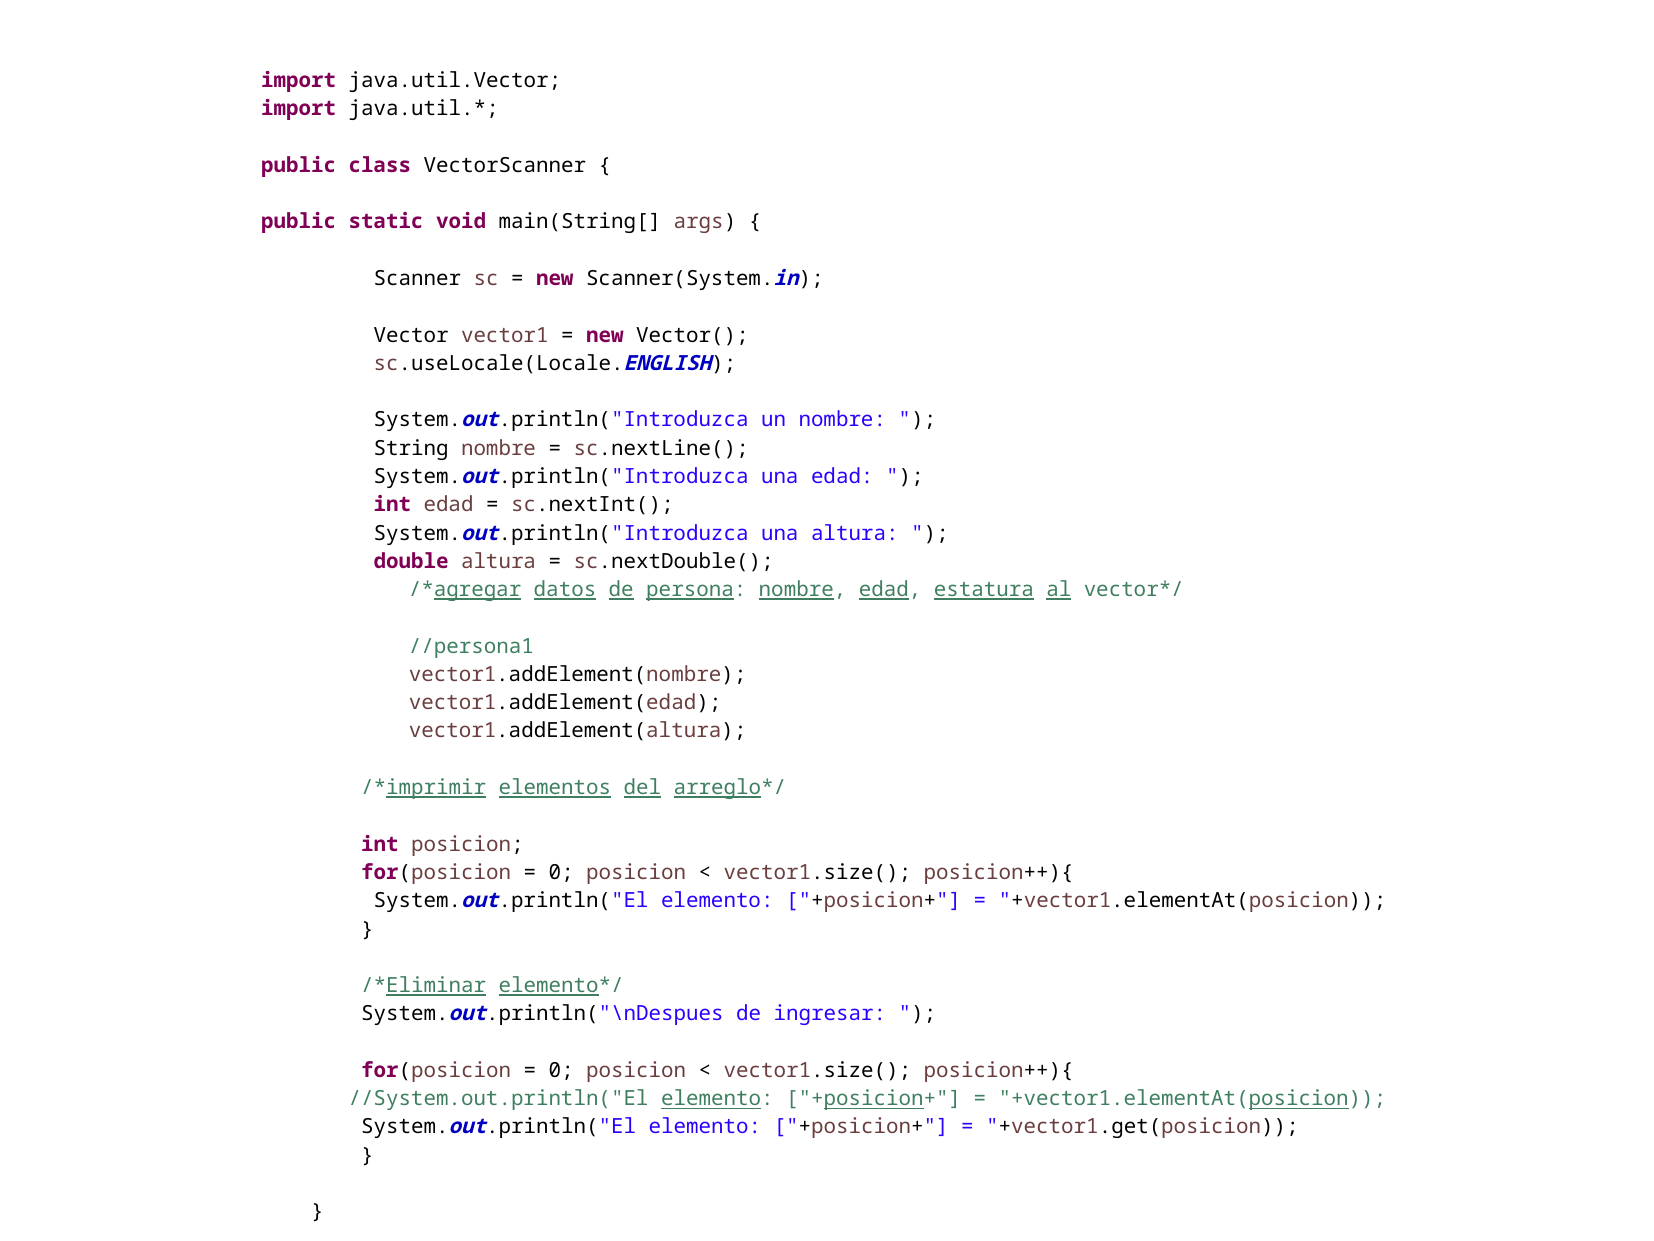

import java.util.Vector;
import java.util.*;
public class VectorScanner {
public static void main(String[] args) {
 Scanner sc = new Scanner(System.in);
 Vector vector1 = new Vector();
 sc.useLocale(Locale.ENGLISH);
 System.out.println("Introduzca un nombre: ");
 String nombre = sc.nextLine();
 System.out.println("Introduzca una edad: ");
 int edad = sc.nextInt();
 System.out.println("Introduzca una altura: ");
 double altura = sc.nextDouble();
 		/*agregar datos de persona: nombre, edad, estatura al vector*/
 		//persona1
 		vector1.addElement(nombre);
 		vector1.addElement(edad);
 		vector1.addElement(altura);
 /*imprimir elementos del arreglo*/
 int posicion;
 for(posicion = 0; posicion < vector1.size(); posicion++){
 System.out.println("El elemento: ["+posicion+"] = "+vector1.elementAt(posicion));
 }
 /*Eliminar elemento*/
 System.out.println("\nDespues de ingresar: ");
 for(posicion = 0; posicion < vector1.size(); posicion++){
 //System.out.println("El elemento: ["+posicion+"] = "+vector1.elementAt(posicion));
 System.out.println("El elemento: ["+posicion+"] = "+vector1.get(posicion));
 }
 }
}